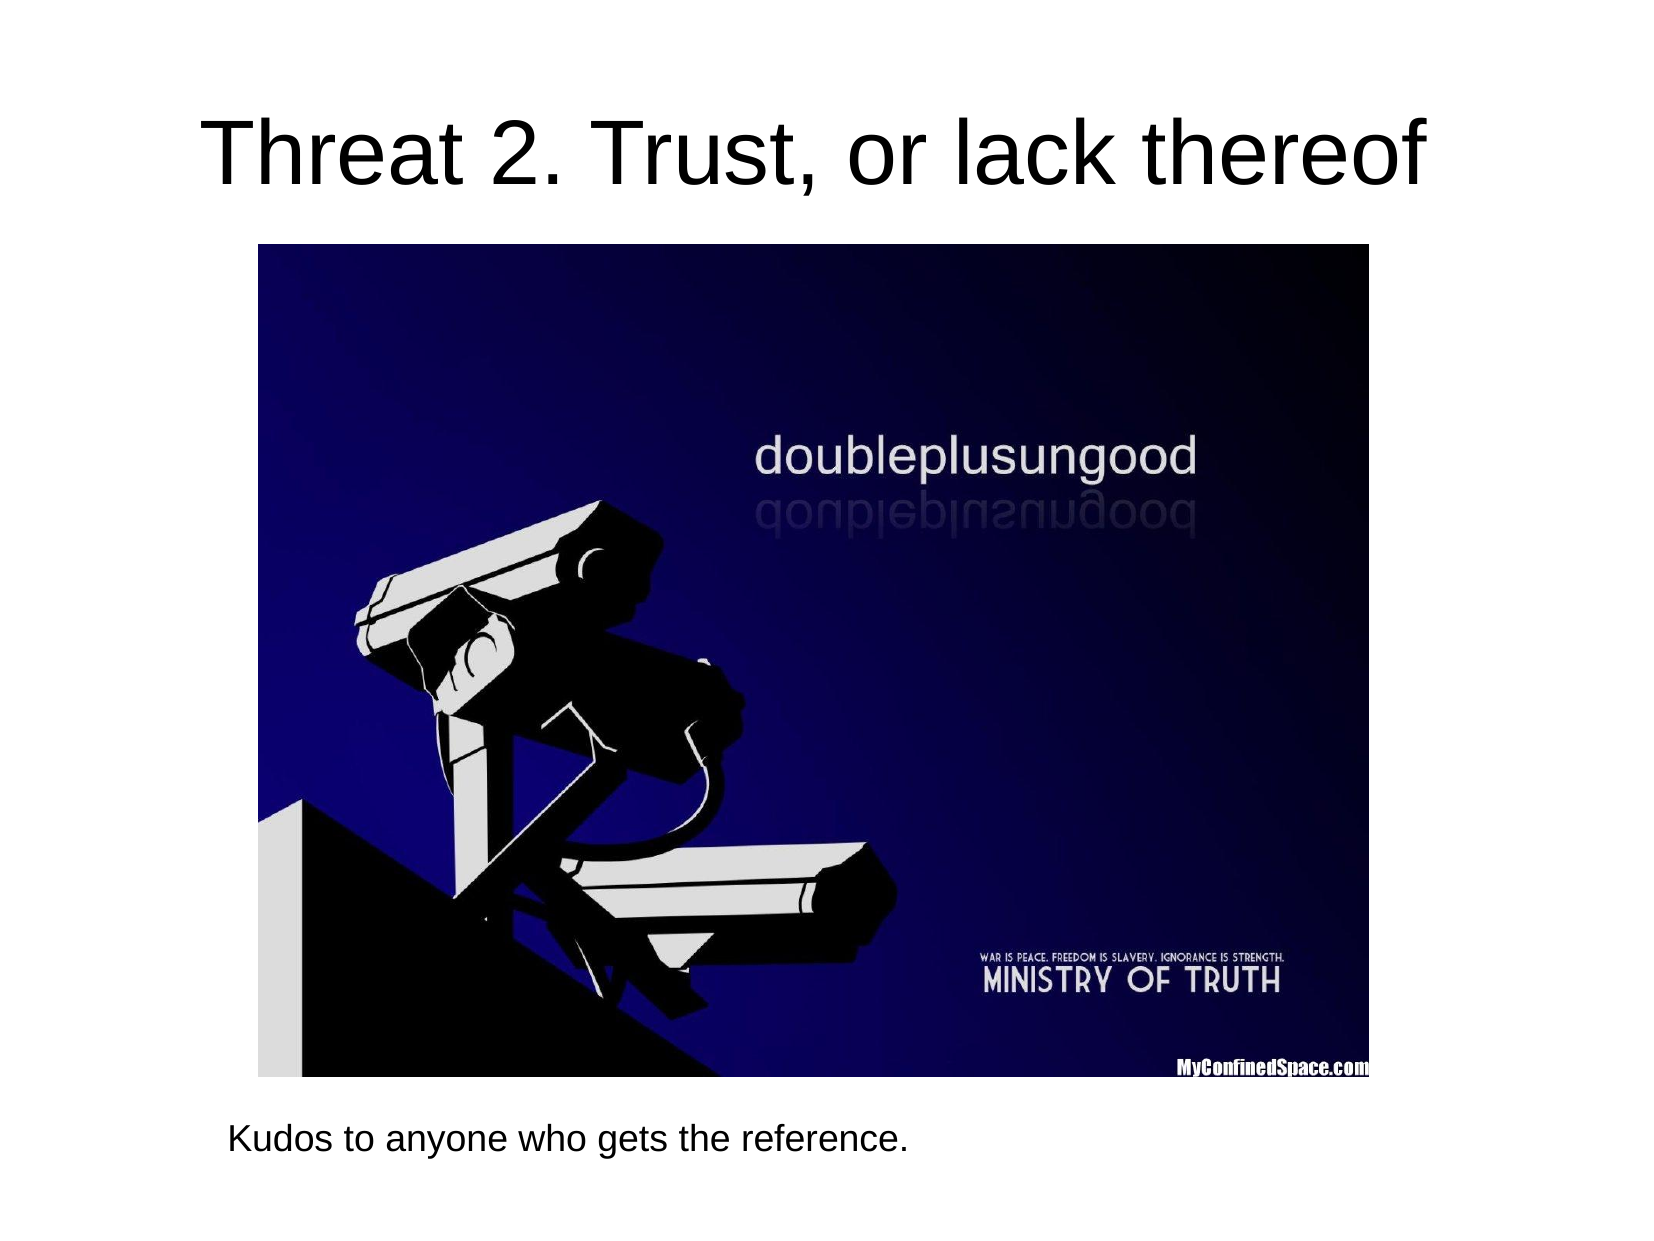

# Threat 2. Trust, or lack thereof
Kudos to anyone who gets the reference.